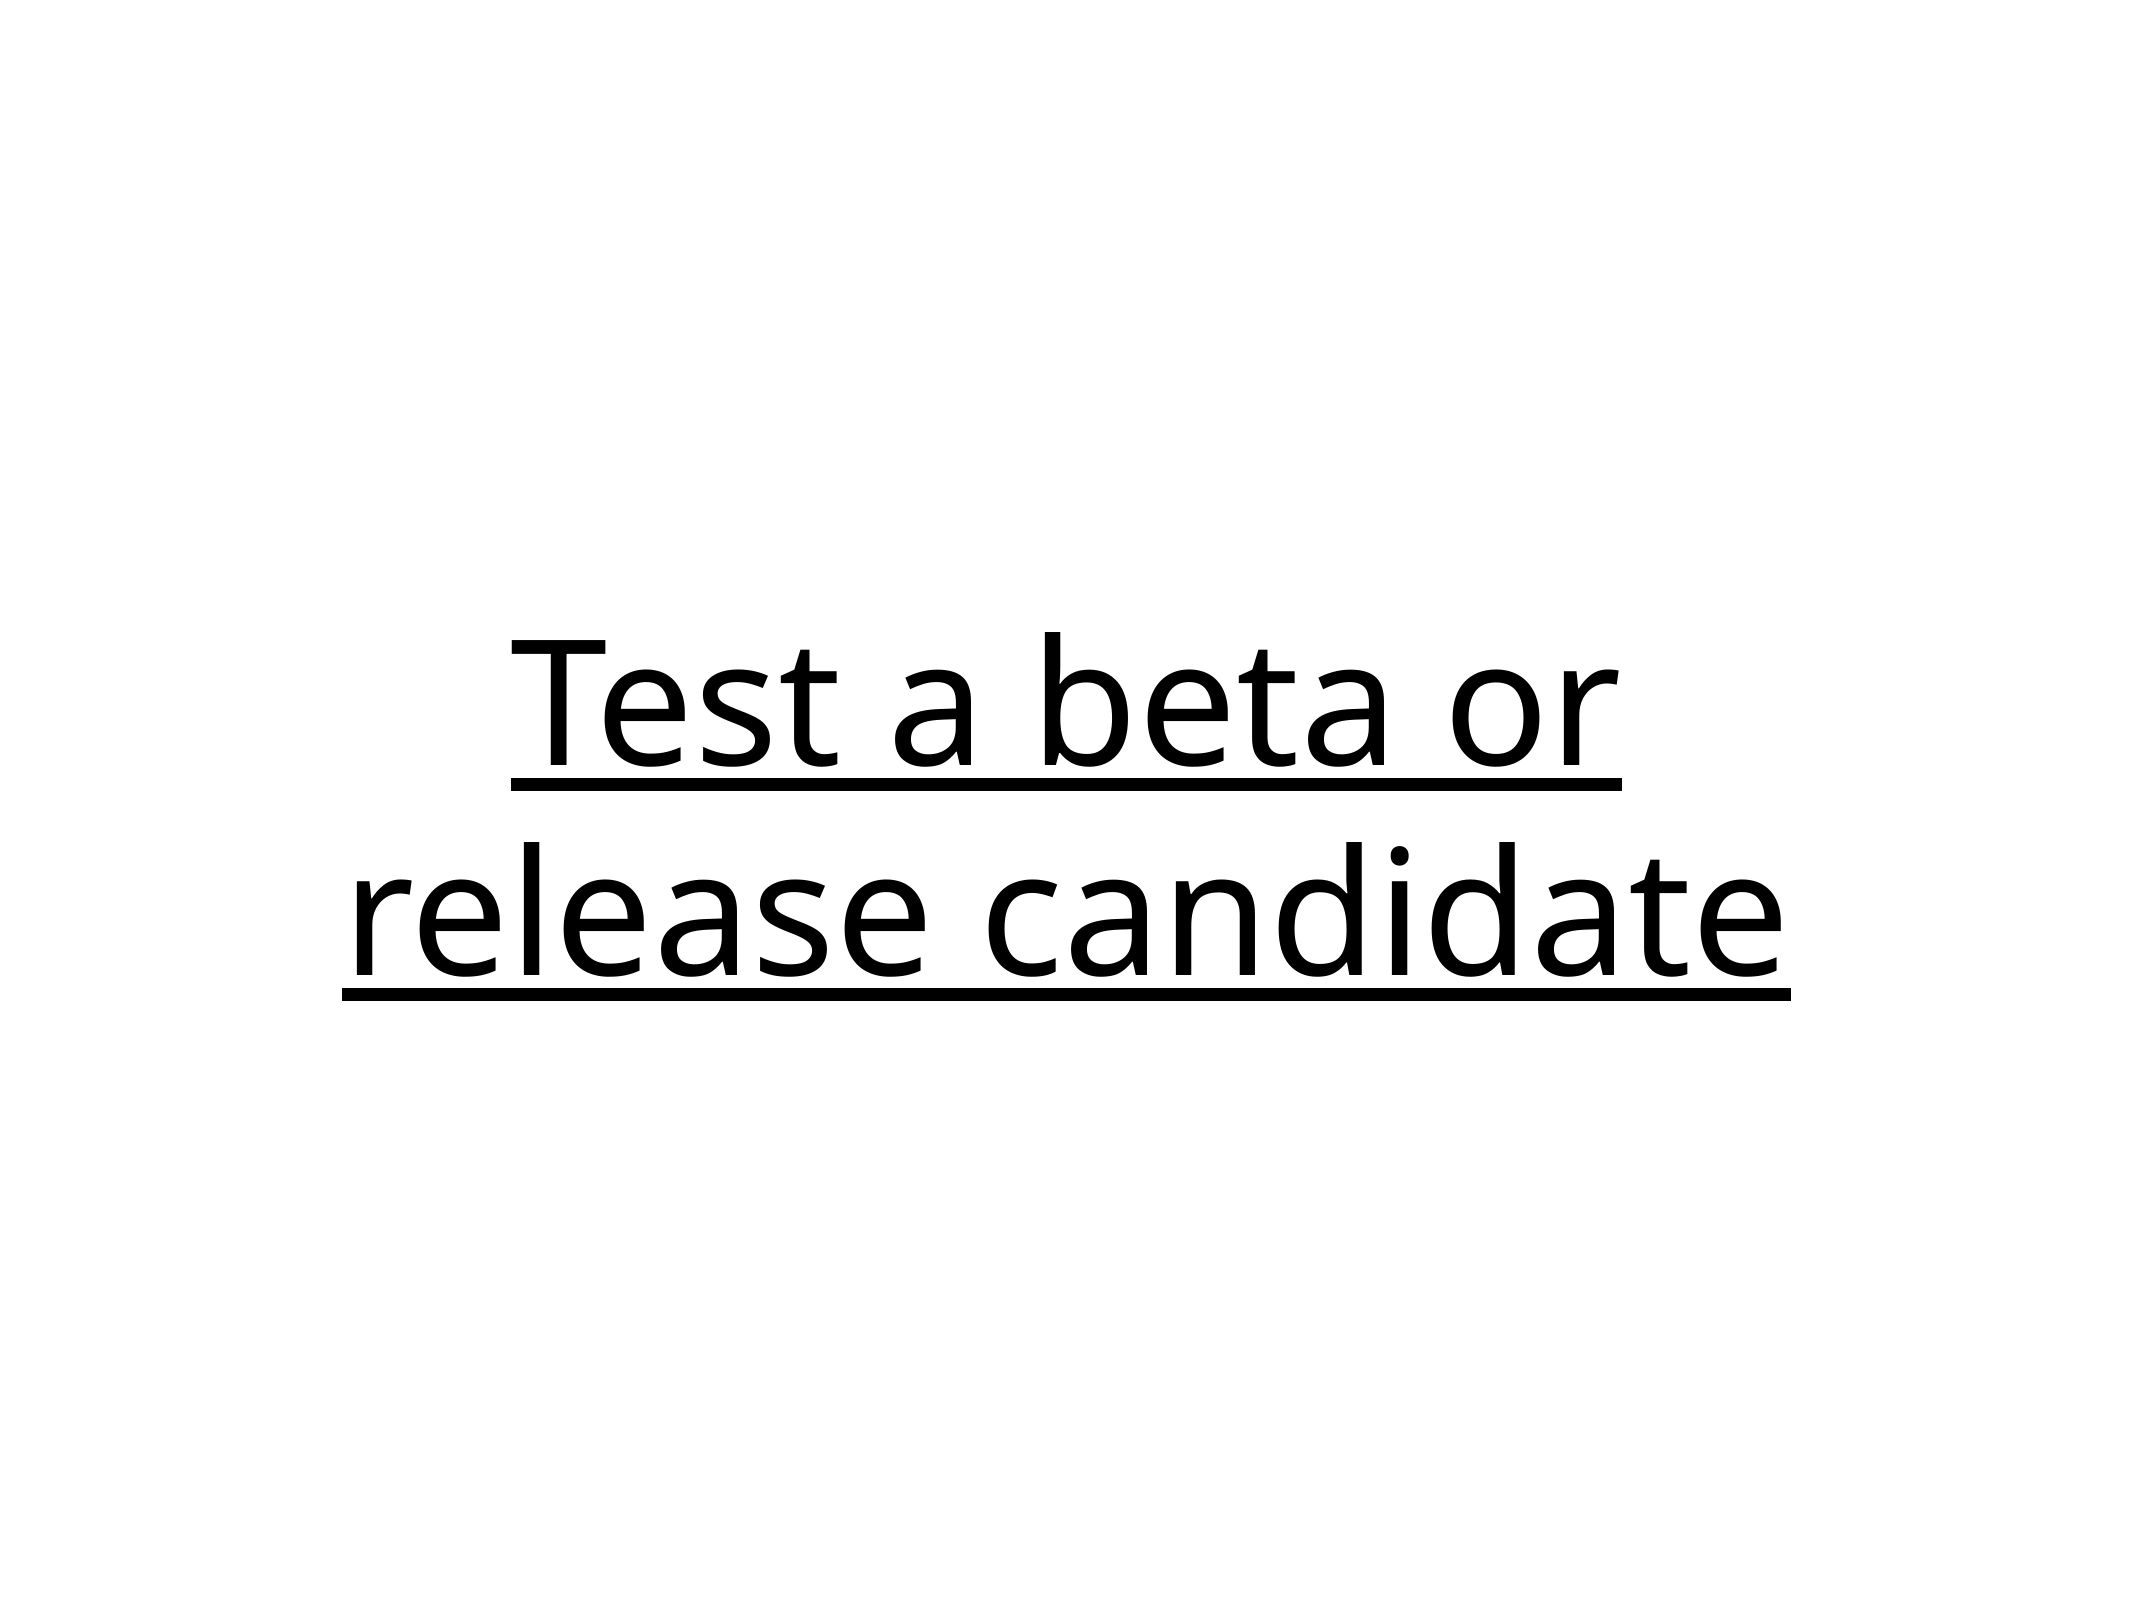

# Test a beta or release candidate